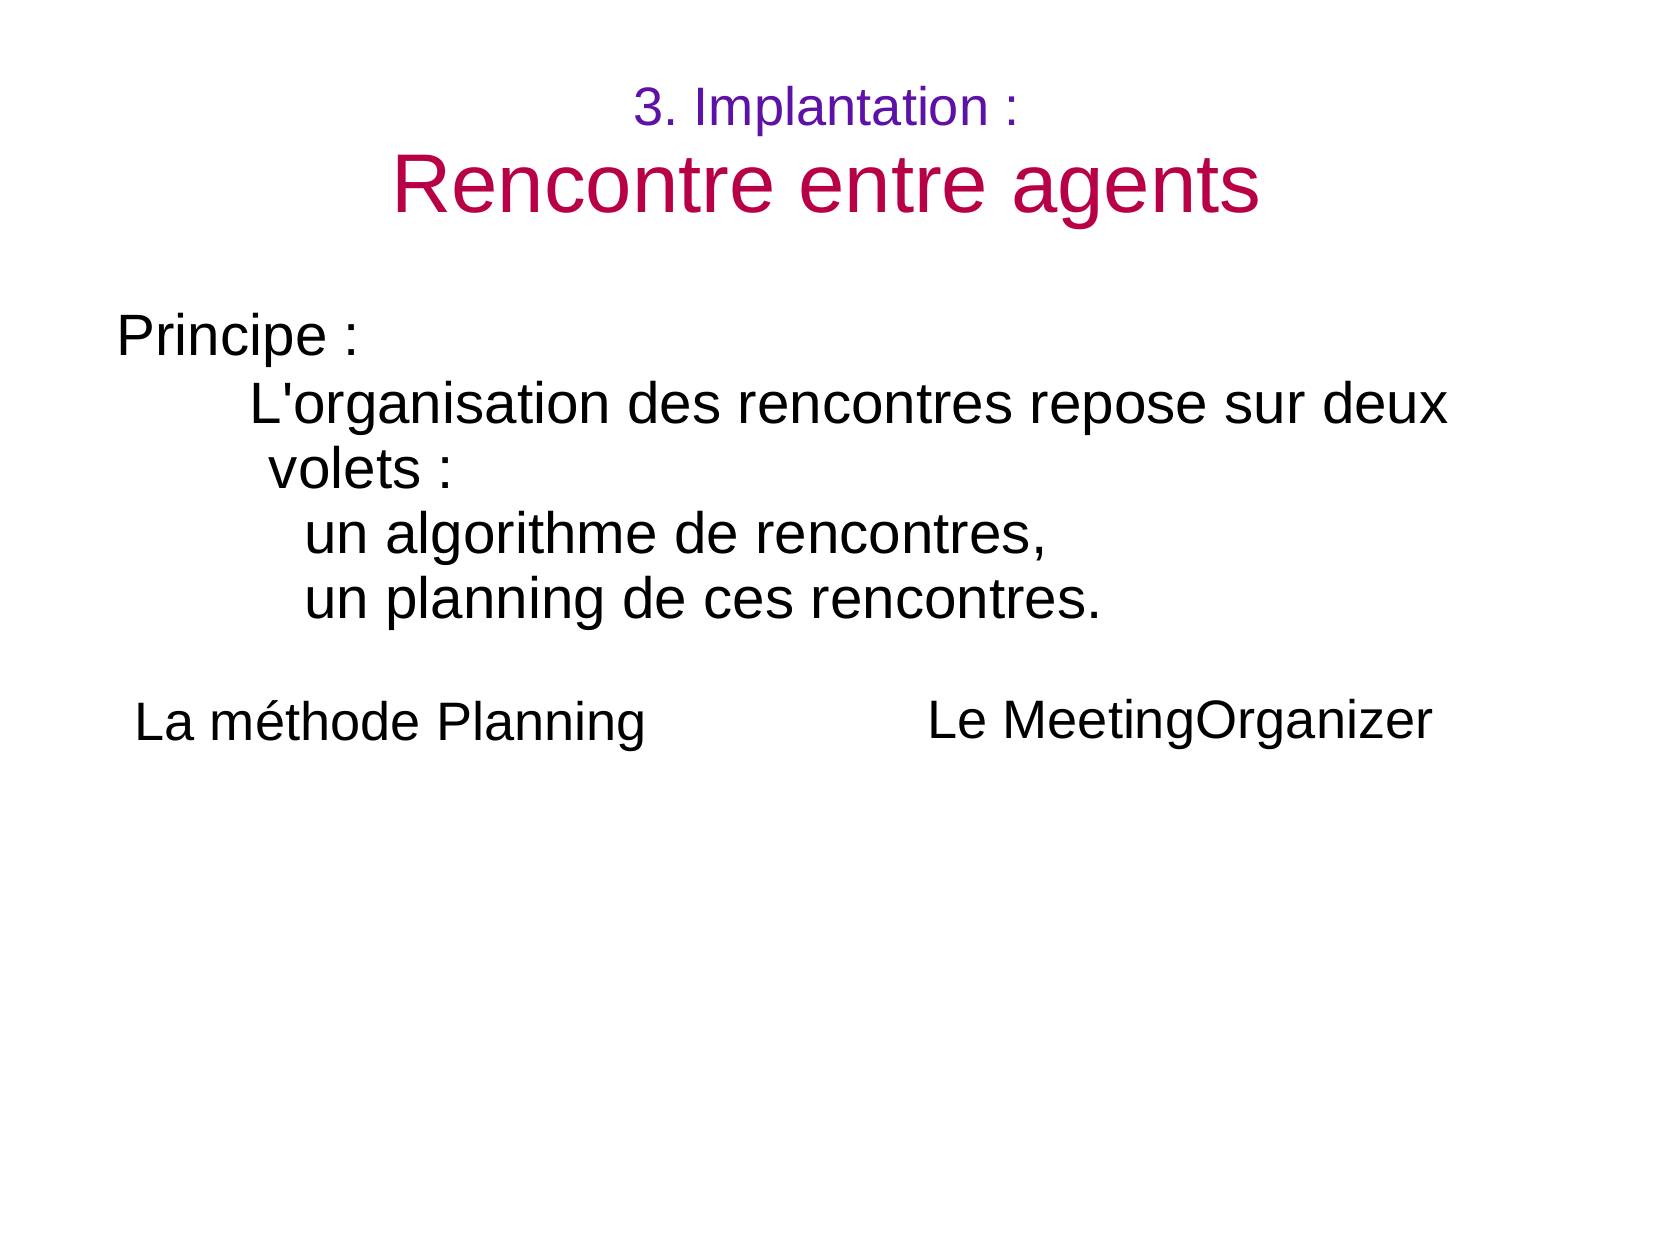

# 3. Implantation : Rencontre entre agents
Principe :
 L'organisation des rencontres repose sur deux
volets :
un algorithme de rencontres,
un planning de ces rencontres.
Le MeetingOrganizer
La méthode Planning